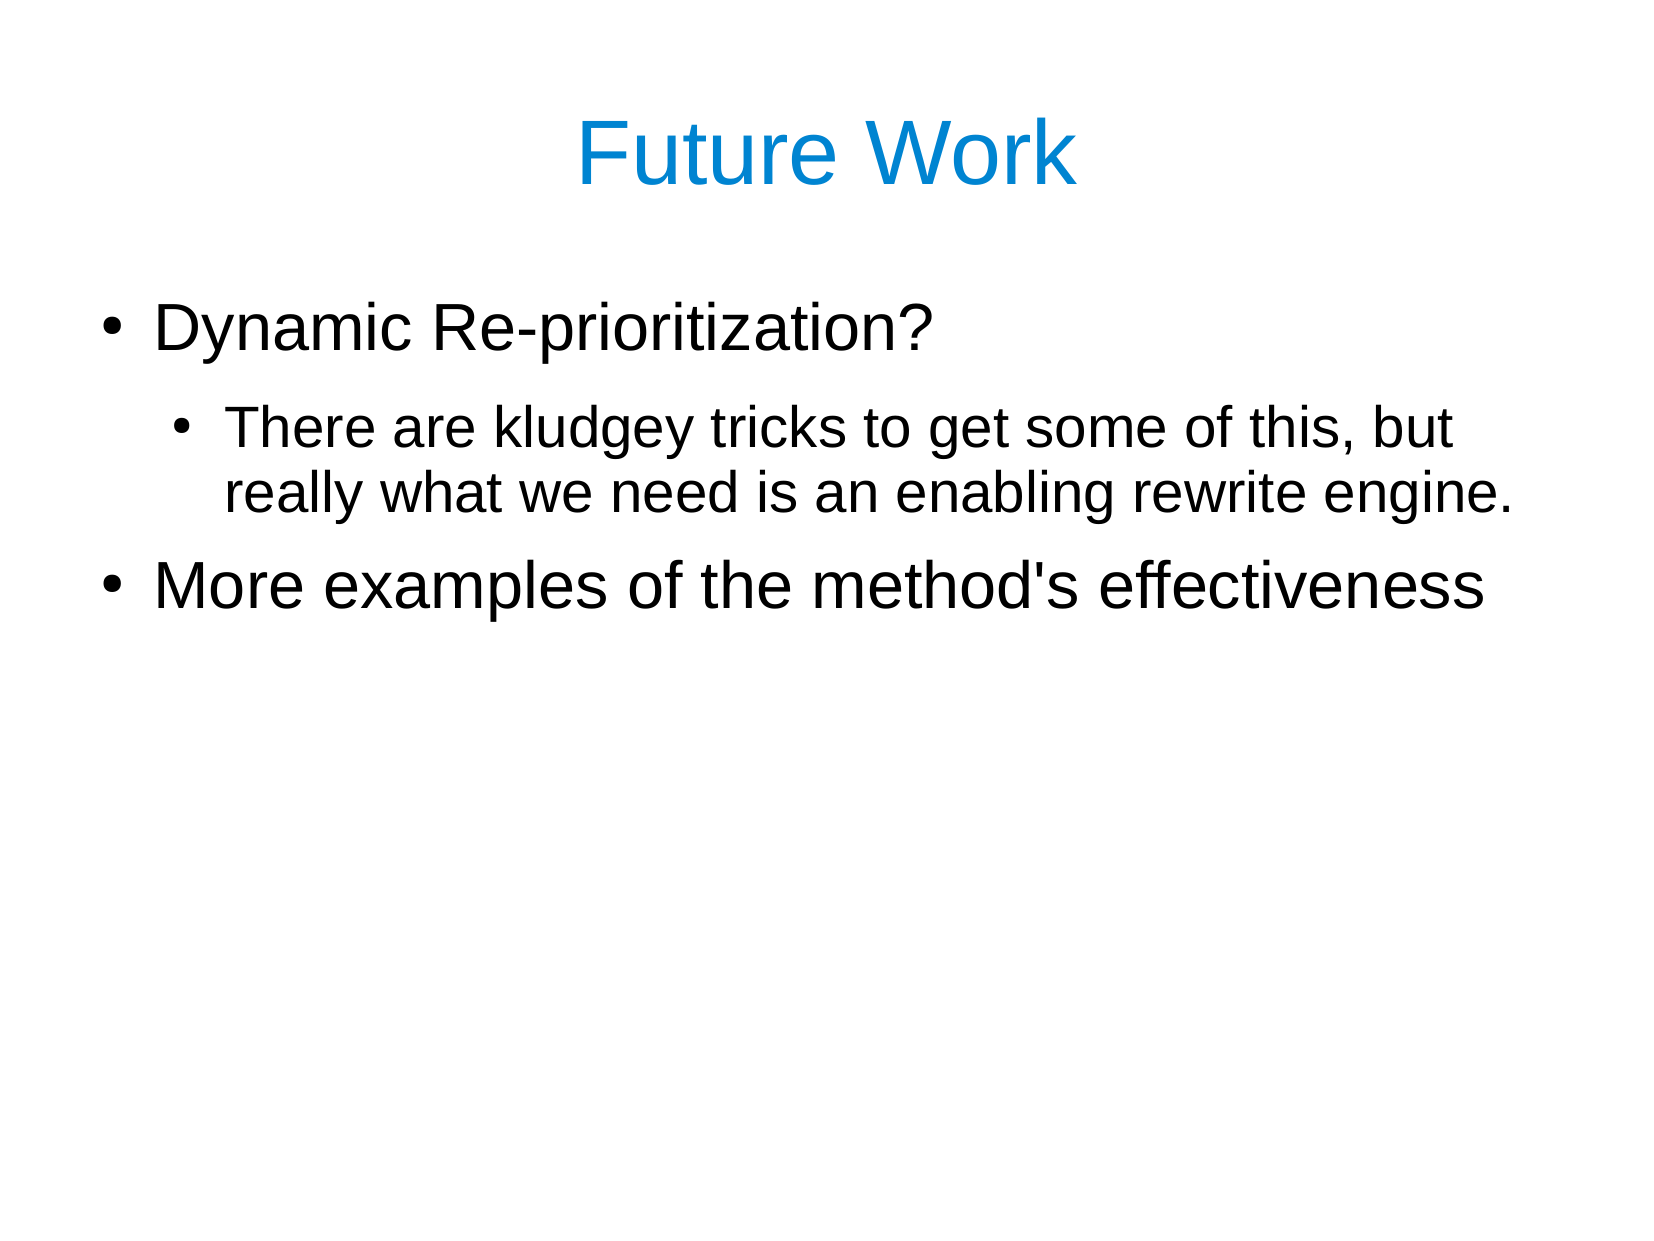

# Future Work
Dynamic Re-prioritization?
There are kludgey tricks to get some of this, but really what we need is an enabling rewrite engine.
More examples of the method's effectiveness